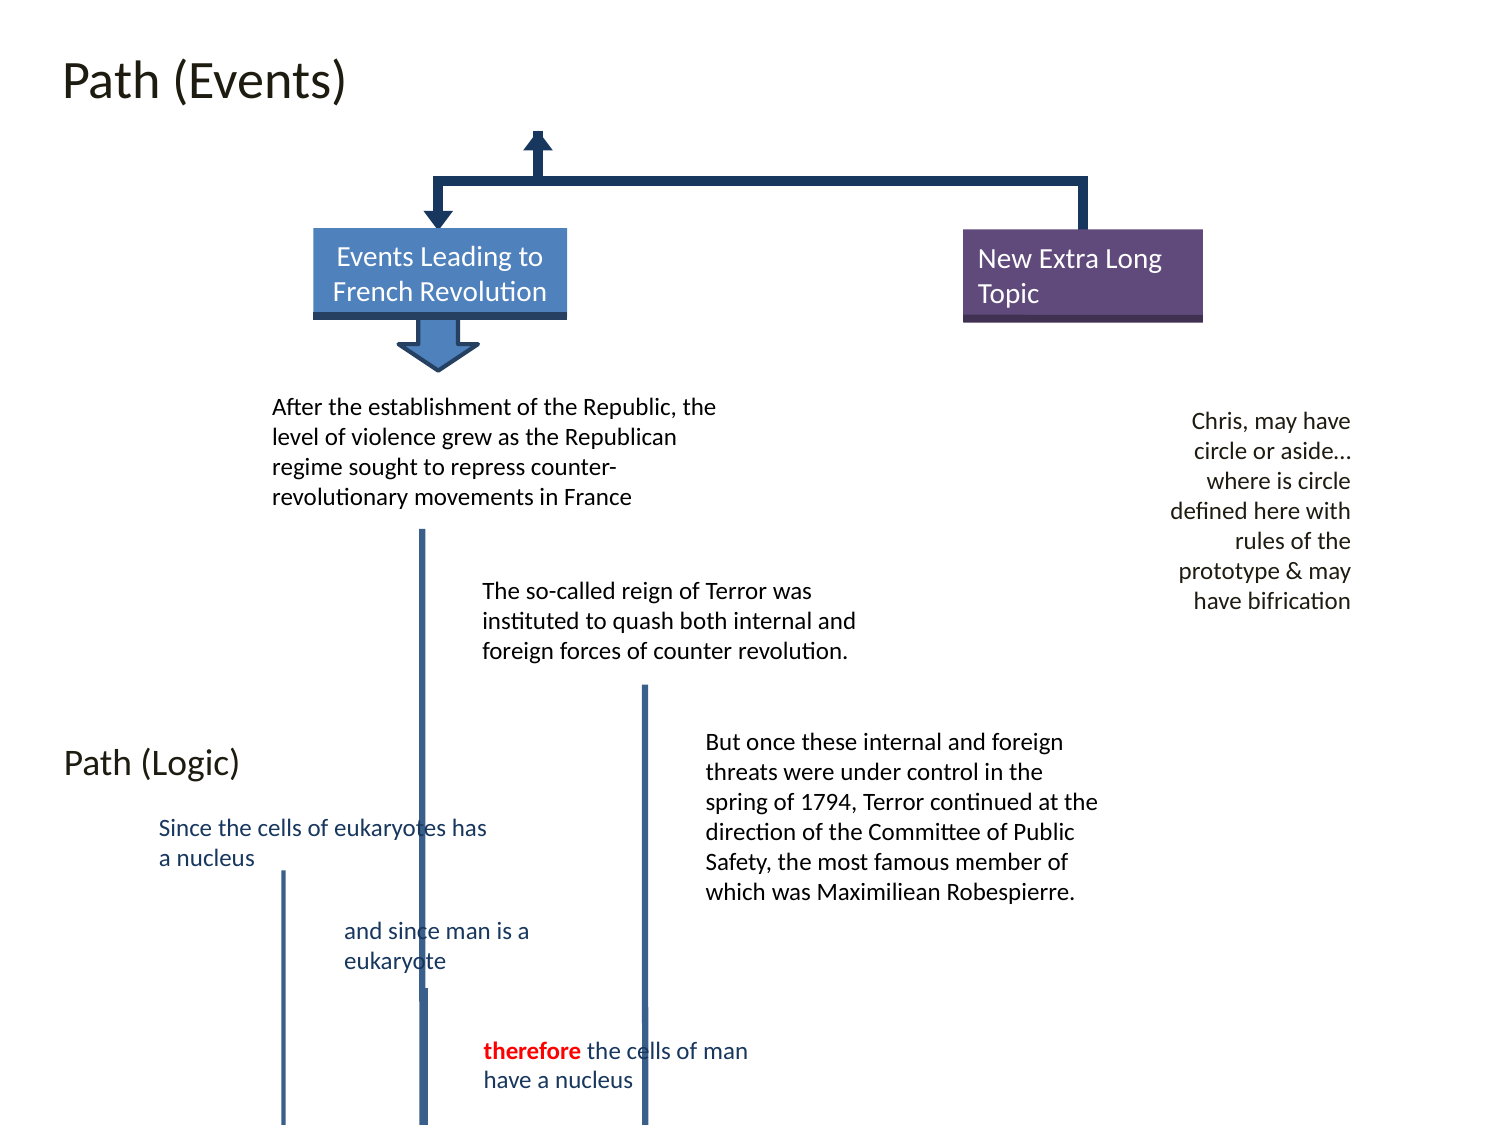

# Path (Events)
Events Leading to French Revolution
New Extra Long Topic
After the establishment of the Republic, the level of violence grew as the Republican regime sought to repress counter-revolutionary movements in France
Chris, may have circle or aside… where is circle defined here with rules of the prototype & may have bifrication
The so-called reign of Terror was instituted to quash both internal and foreign forces of counter revolution.
But once these internal and foreign threats were under control in the spring of 1794, Terror continued at the direction of the Committee of Public Safety, the most famous member of which was Maximiliean Robespierre.
Path (Logic)
Since the cells of eukaryotes has a nucleus
and since man is a eukaryote
therefore the cells of man have a nucleus